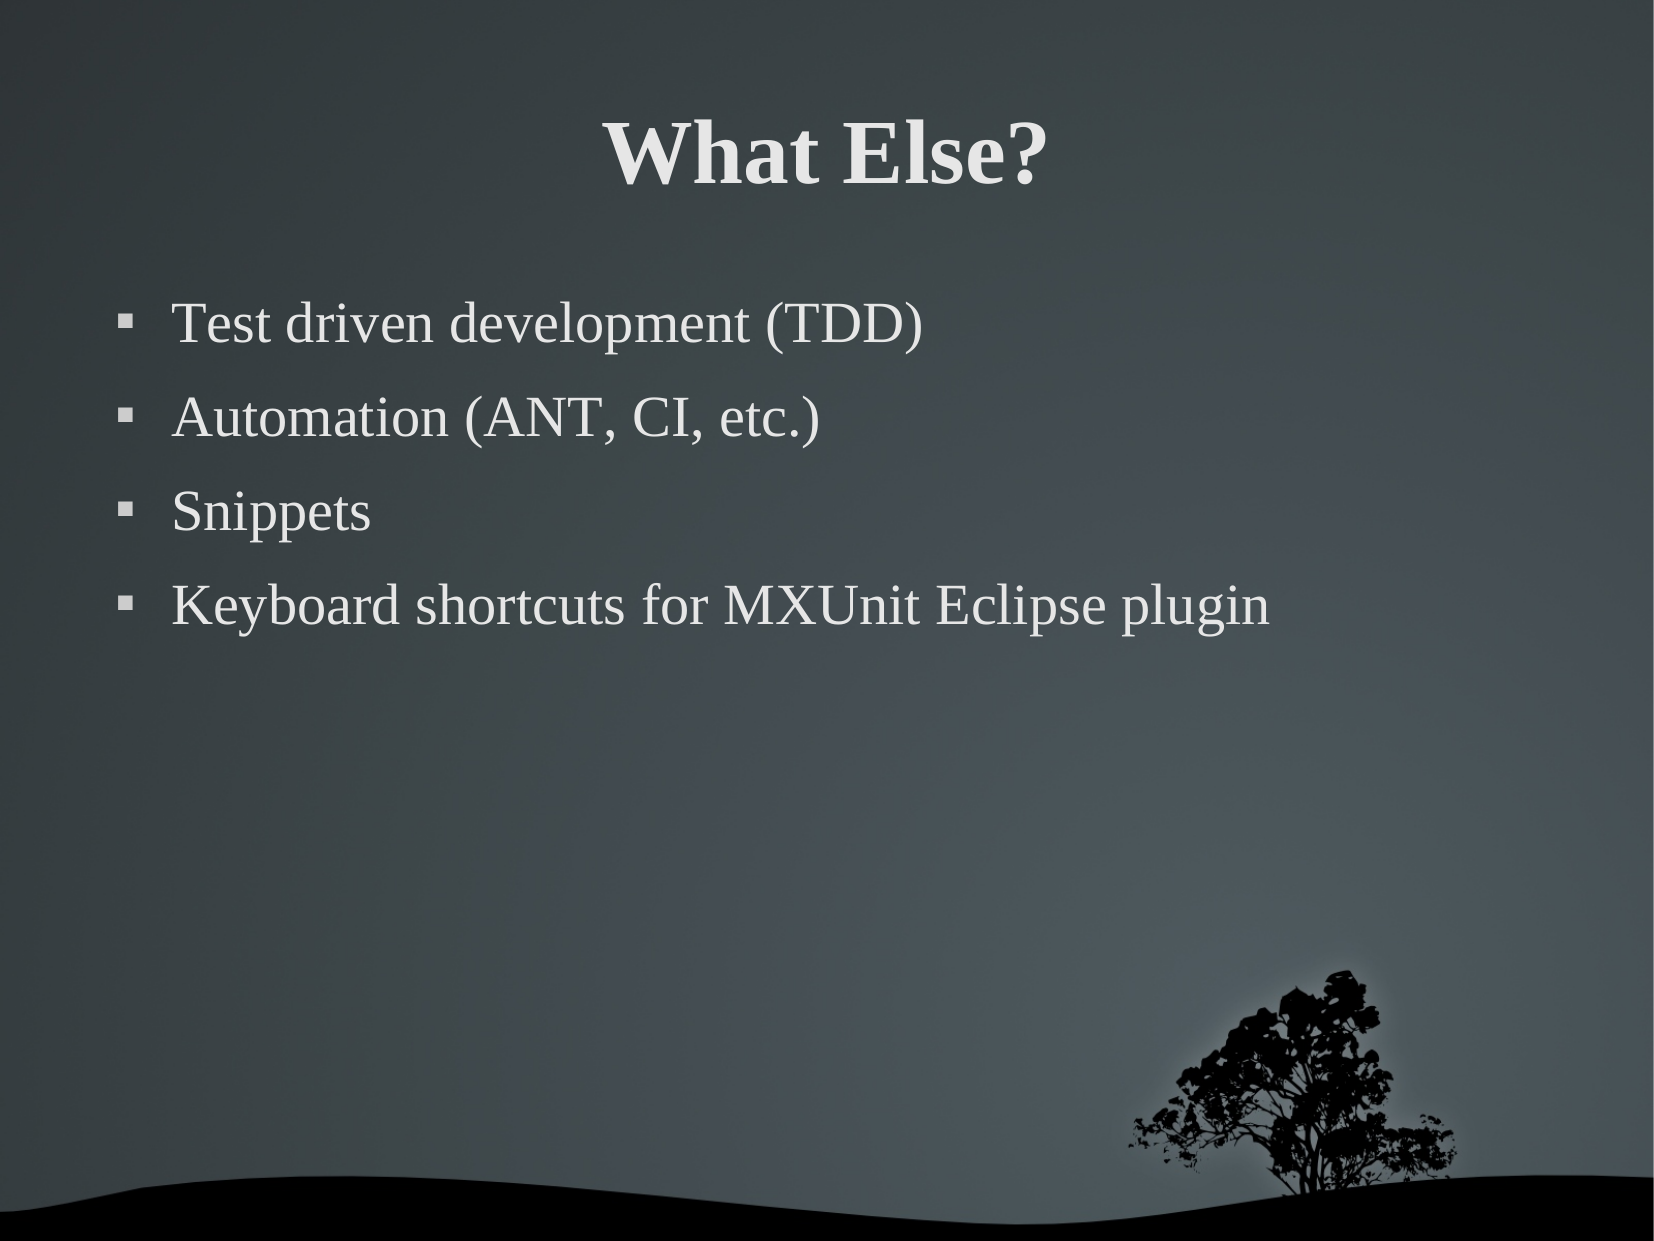

# What Else?
Test driven development (TDD)
Automation (ANT, CI, etc.)
Snippets
Keyboard shortcuts for MXUnit Eclipse plugin